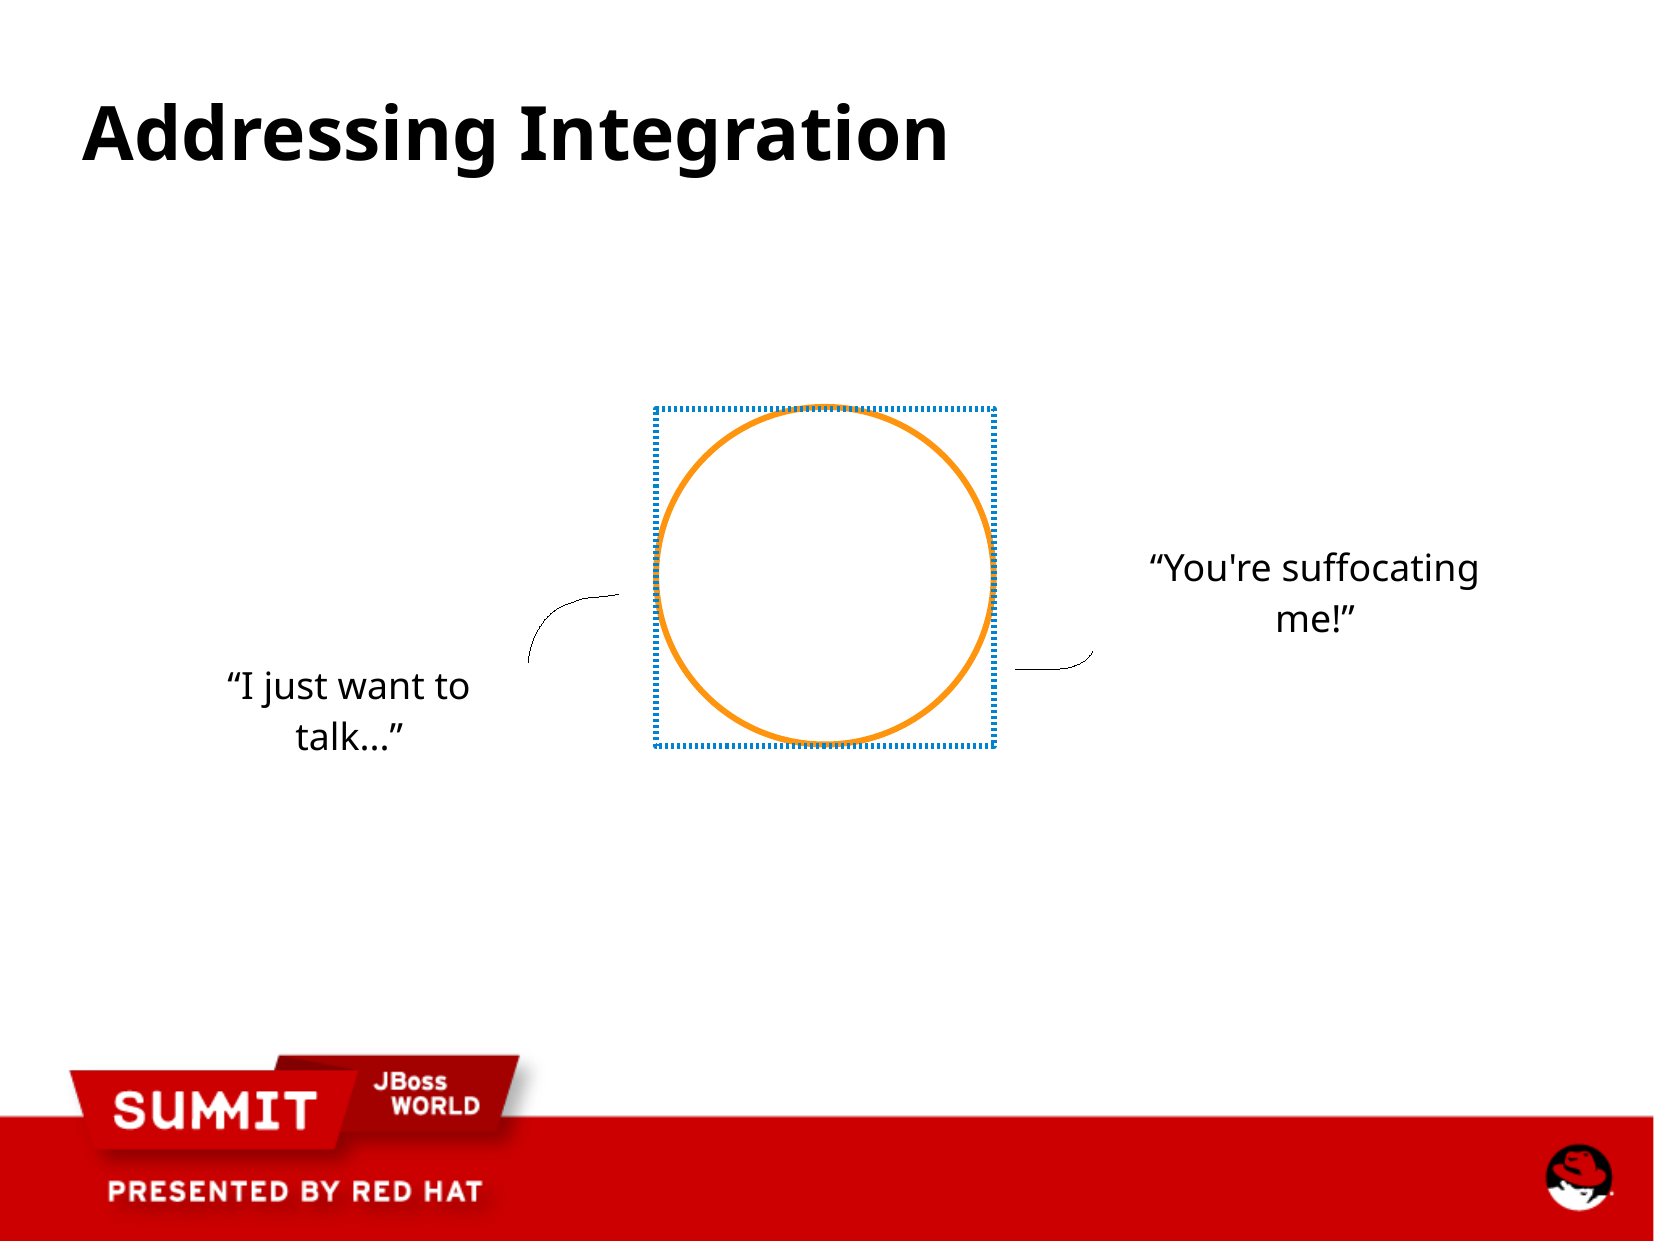

# Addressing Integration
“You're suffocating me!”
“I just want to talk...”